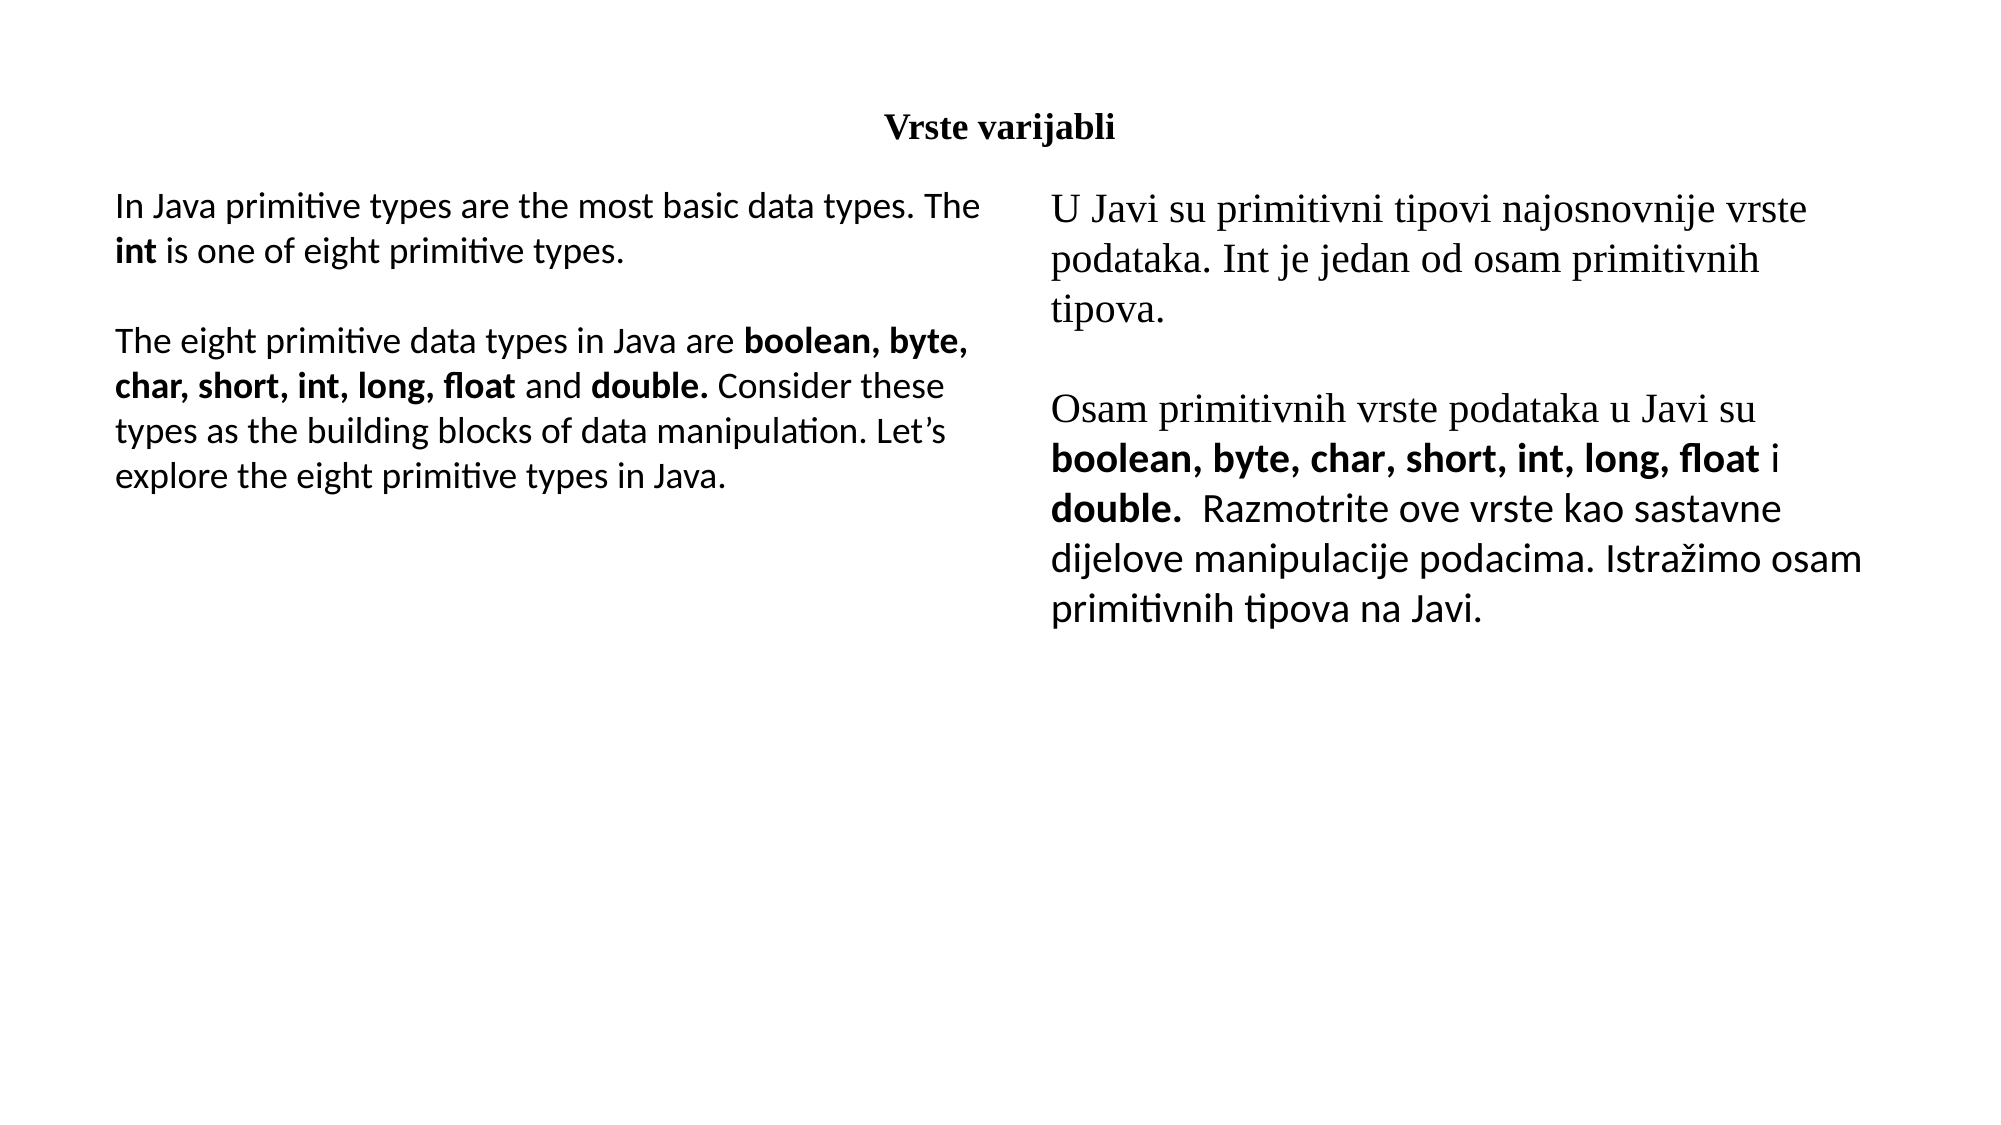

Vrste varijabli
In Java primitive types are the most basic data types. The int is one of eight primitive types.
The eight primitive data types in Java are boolean, byte, char, short, int, long, float and double. Consider these types as the building blocks of data manipulation. Let’s explore the eight primitive types in Java.
#
U Javi su primitivni tipovi najosnovnije vrste podataka. Int je jedan od osam primitivnih tipova.
Osam primitivnih vrste podataka u Javi su boolean, byte, char, short, int, long, float i double. Razmotrite ove vrste kao sastavne dijelove manipulacije podacima. Istražimo osam primitivnih tipova na Javi.